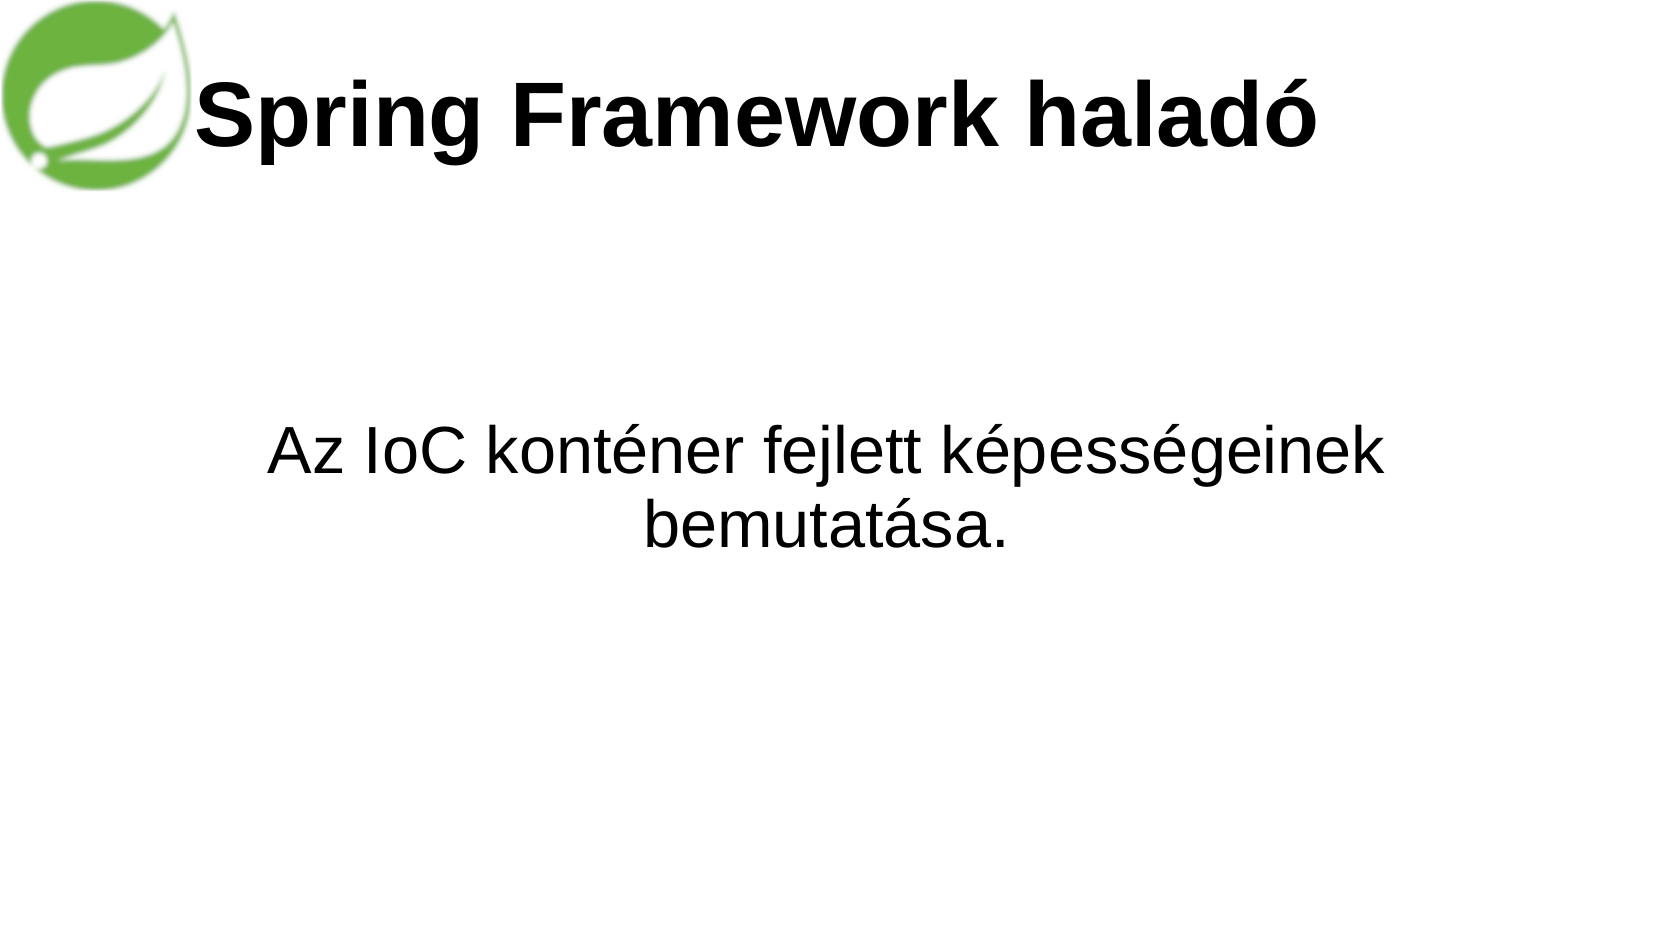

# Spring Framework haladó
Az IoC konténer fejlett képességeinek bemutatása.